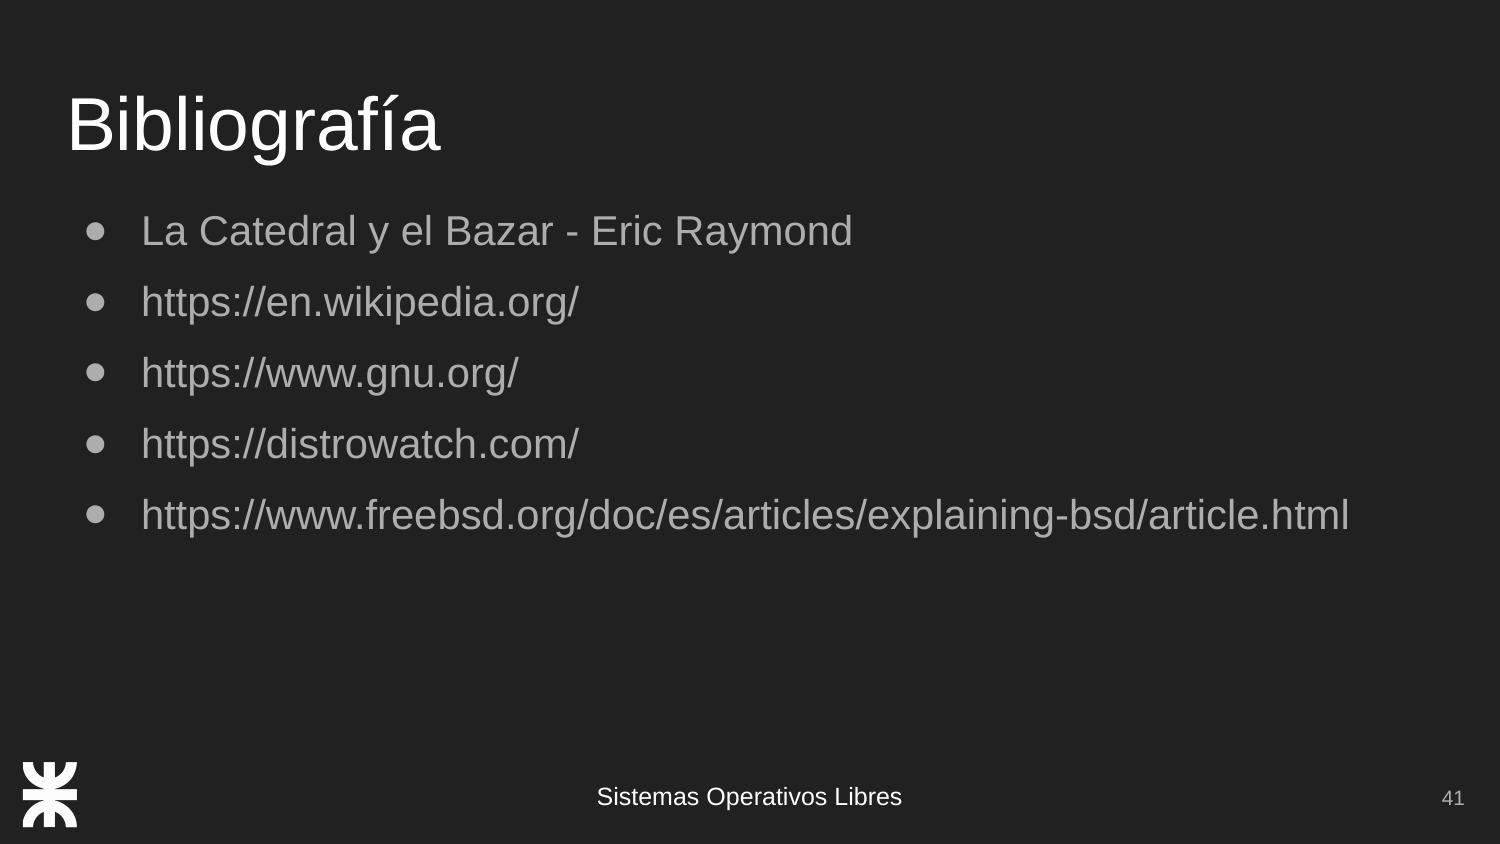

# Bibliografía
La Catedral y el Bazar - Eric Raymond
https://en.wikipedia.org/
https://www.gnu.org/
https://distrowatch.com/
https://www.freebsd.org/doc/es/articles/explaining-bsd/article.html
Sistemas Operativos Libres